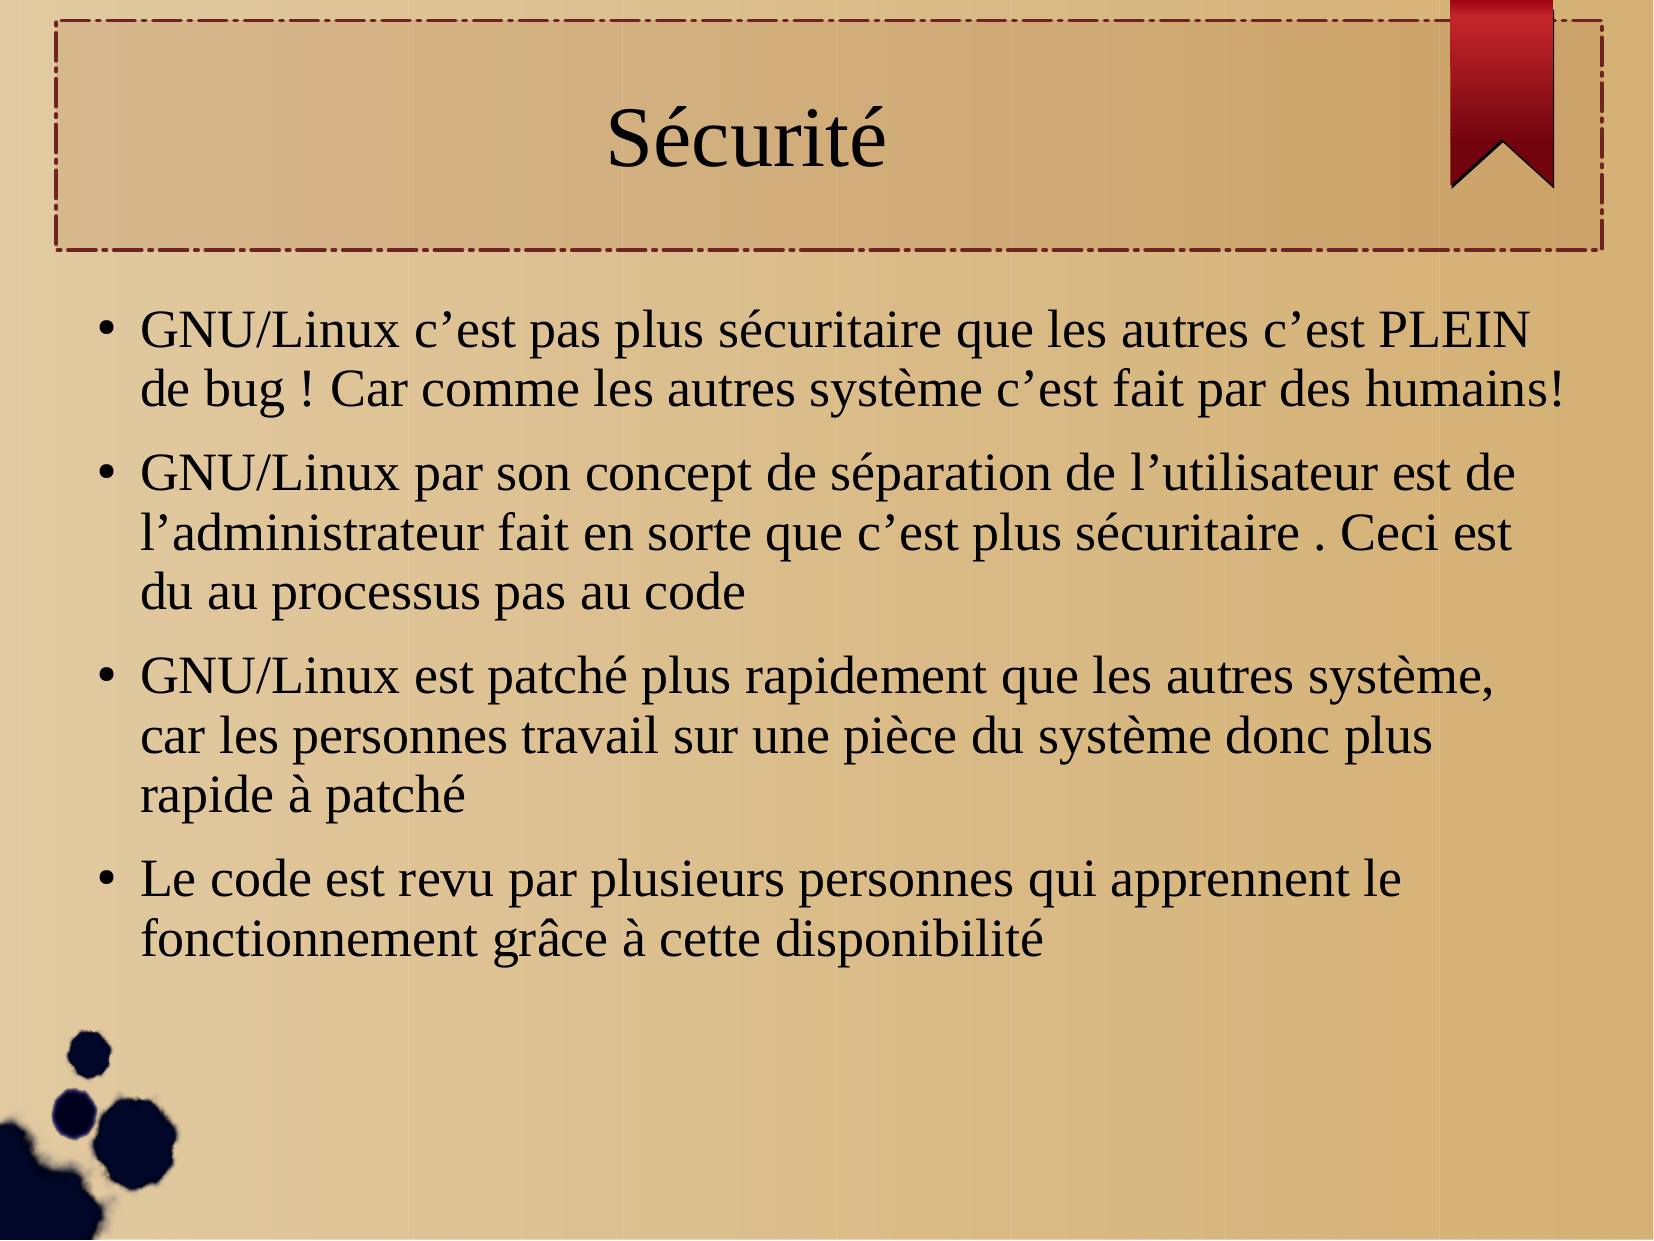

# Sécurité
GNU/Linux c’est pas plus sécuritaire que les autres c’est PLEIN de bug ! Car comme les autres système c’est fait par des humains!
GNU/Linux par son concept de séparation de l’utilisateur est de l’administrateur fait en sorte que c’est plus sécuritaire . Ceci est du au processus pas au code
GNU/Linux est patché plus rapidement que les autres système, car les personnes travail sur une pièce du système donc plus rapide à patché
Le code est revu par plusieurs personnes qui apprennent le fonctionnement grâce à cette disponibilité